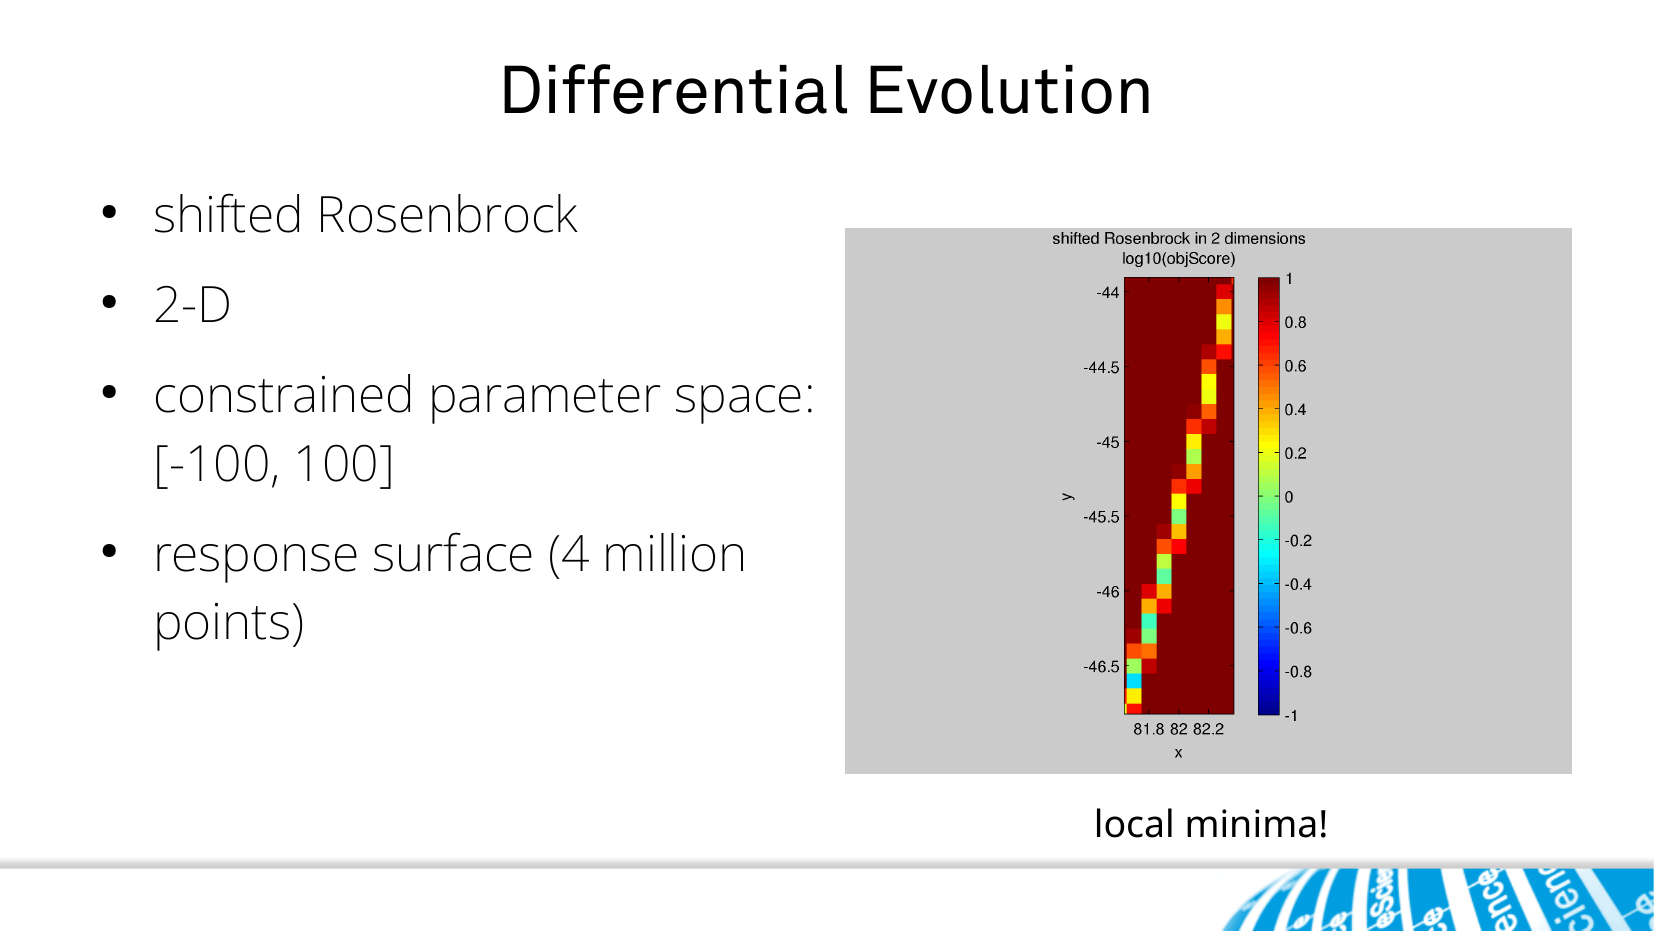

# Differential Evolution
shifted Rosenbrock
2-D
constrained parameter space: [-100, 100]
response surface (4 million points)
local minima!